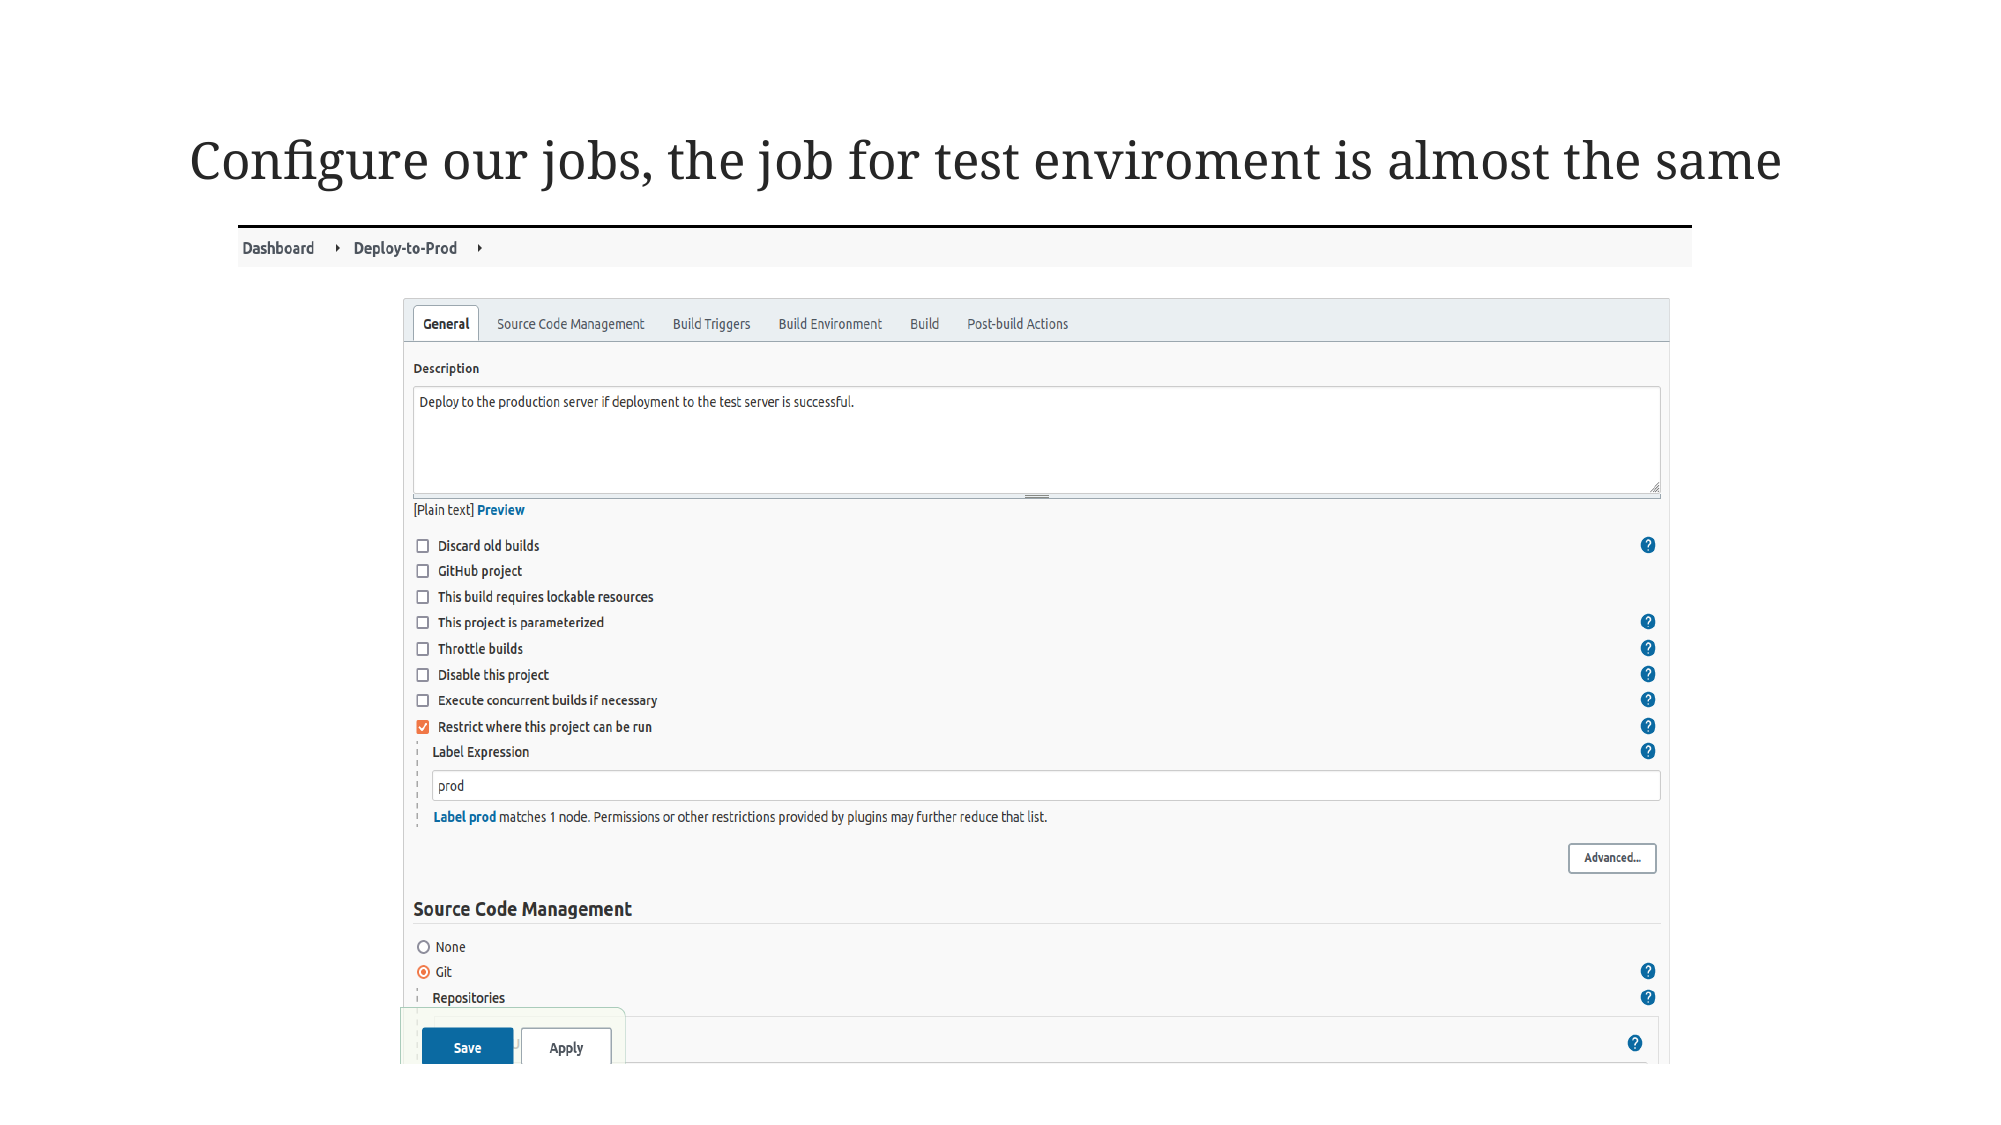

# Configure our jobs, the job for test enviroment is almost the same